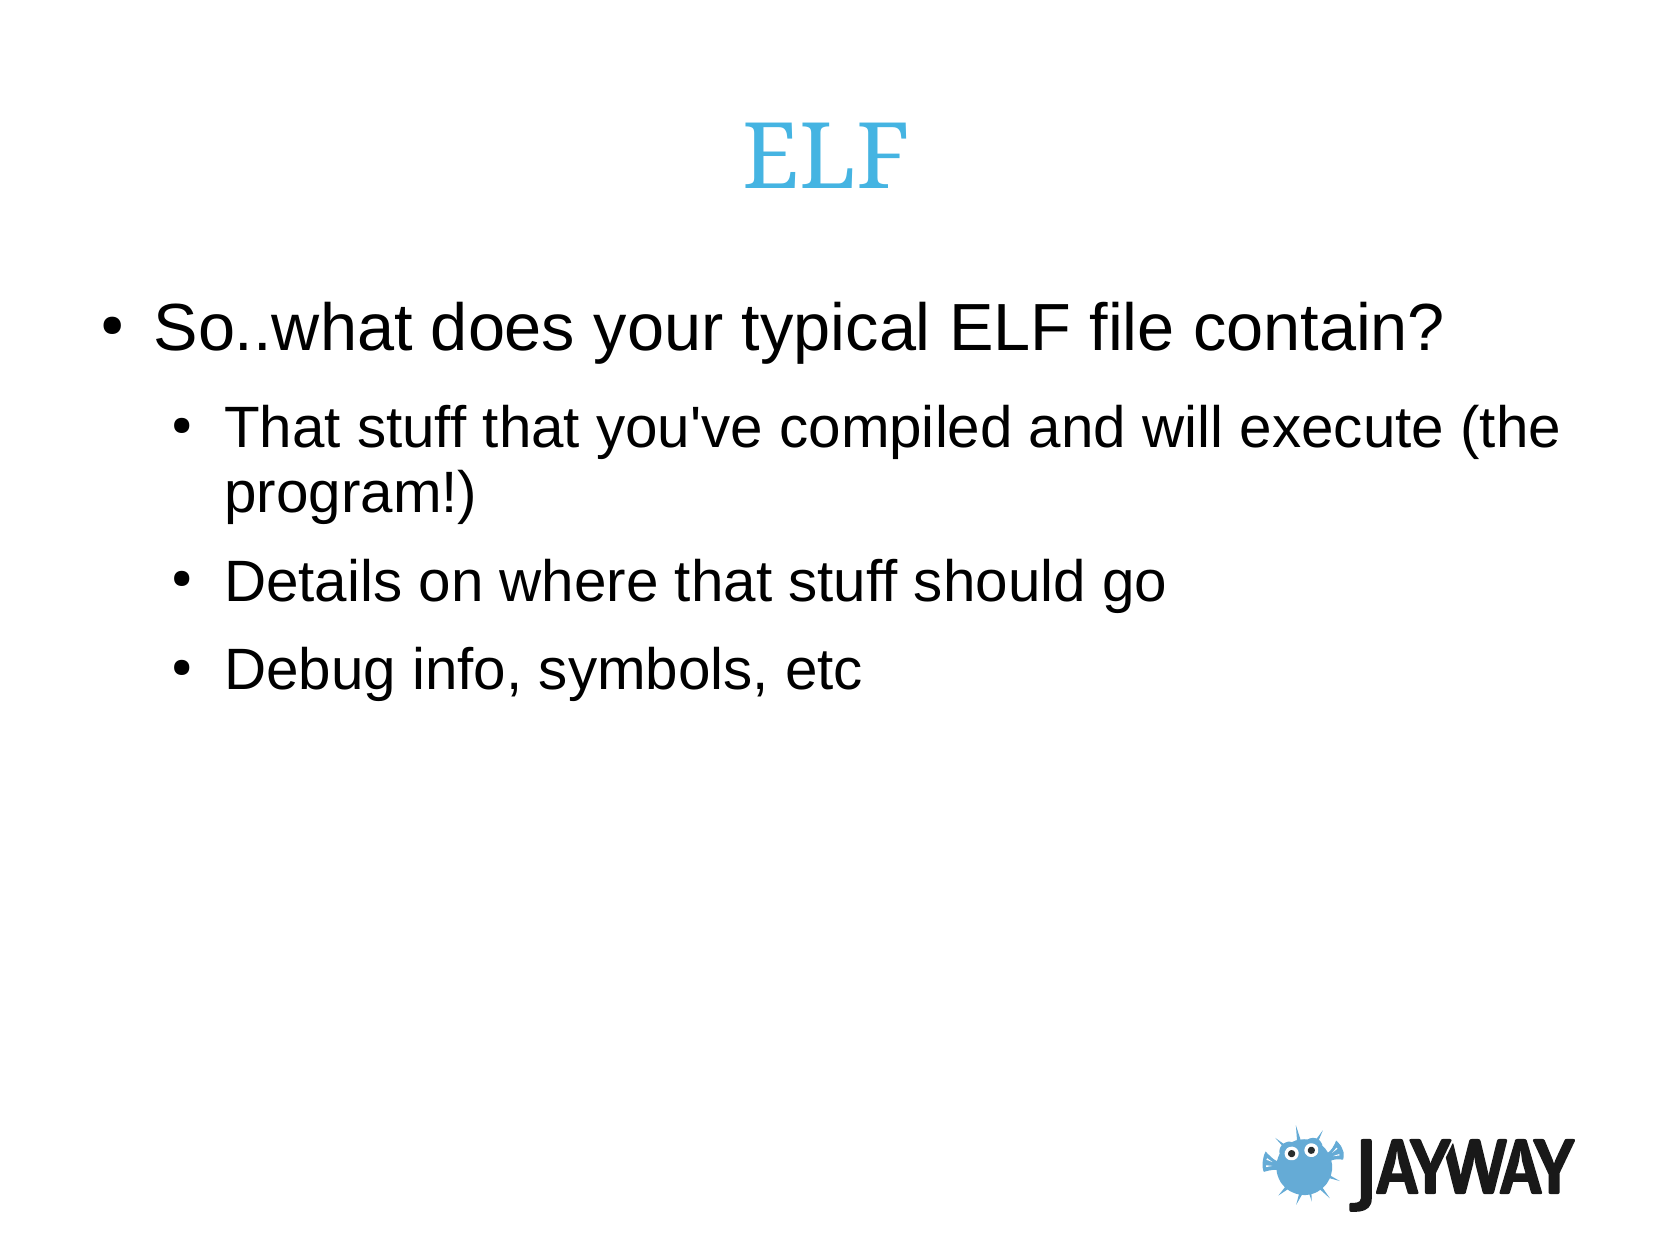

# ELF
So..what does your typical ELF file contain?
That stuff that you've compiled and will execute (the program!)
Details on where that stuff should go
Debug info, symbols, etc